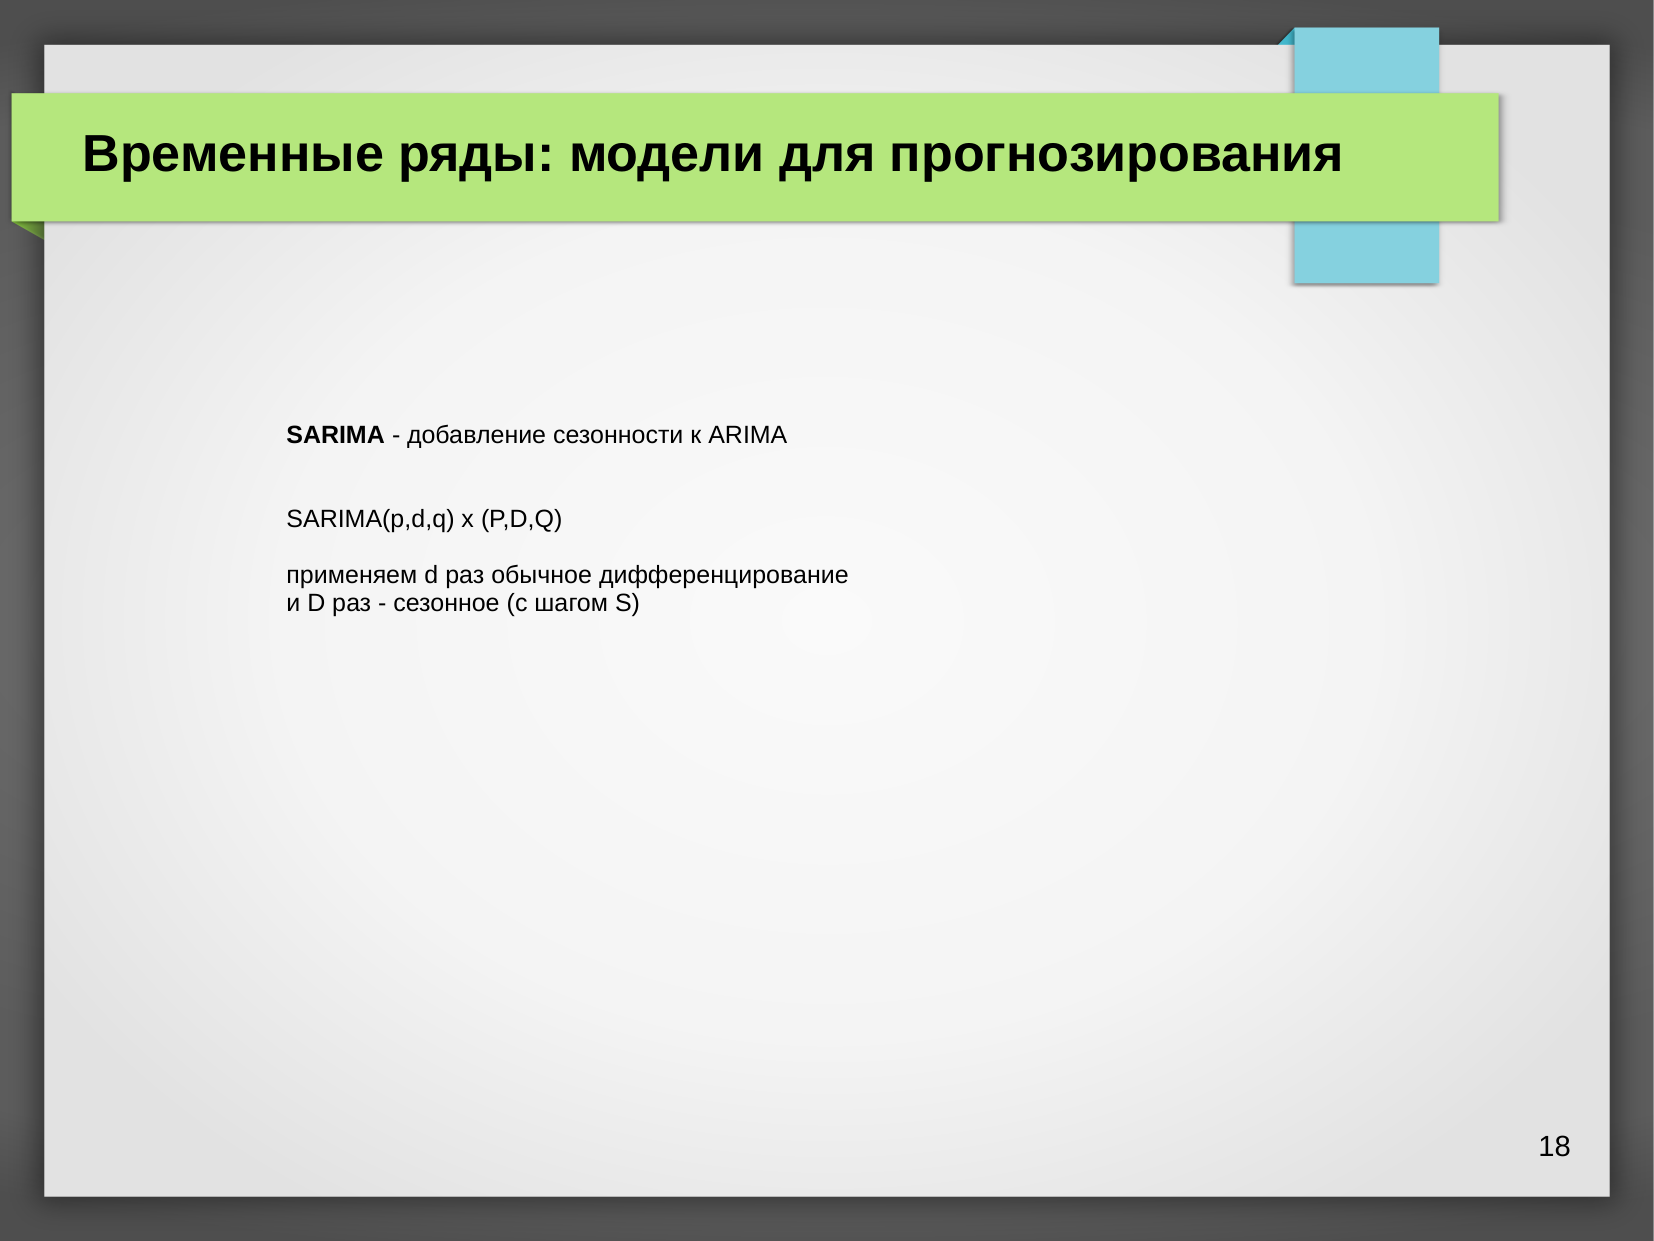

# Временные ряды: модели для прогнозирования
SARIMA - добавление сезонности к ARIMA
SARIMA(p,d,q) x (P,D,Q)
применяем d раз обычное дифференцирование
и D раз - сезонное (с шагом S)
18